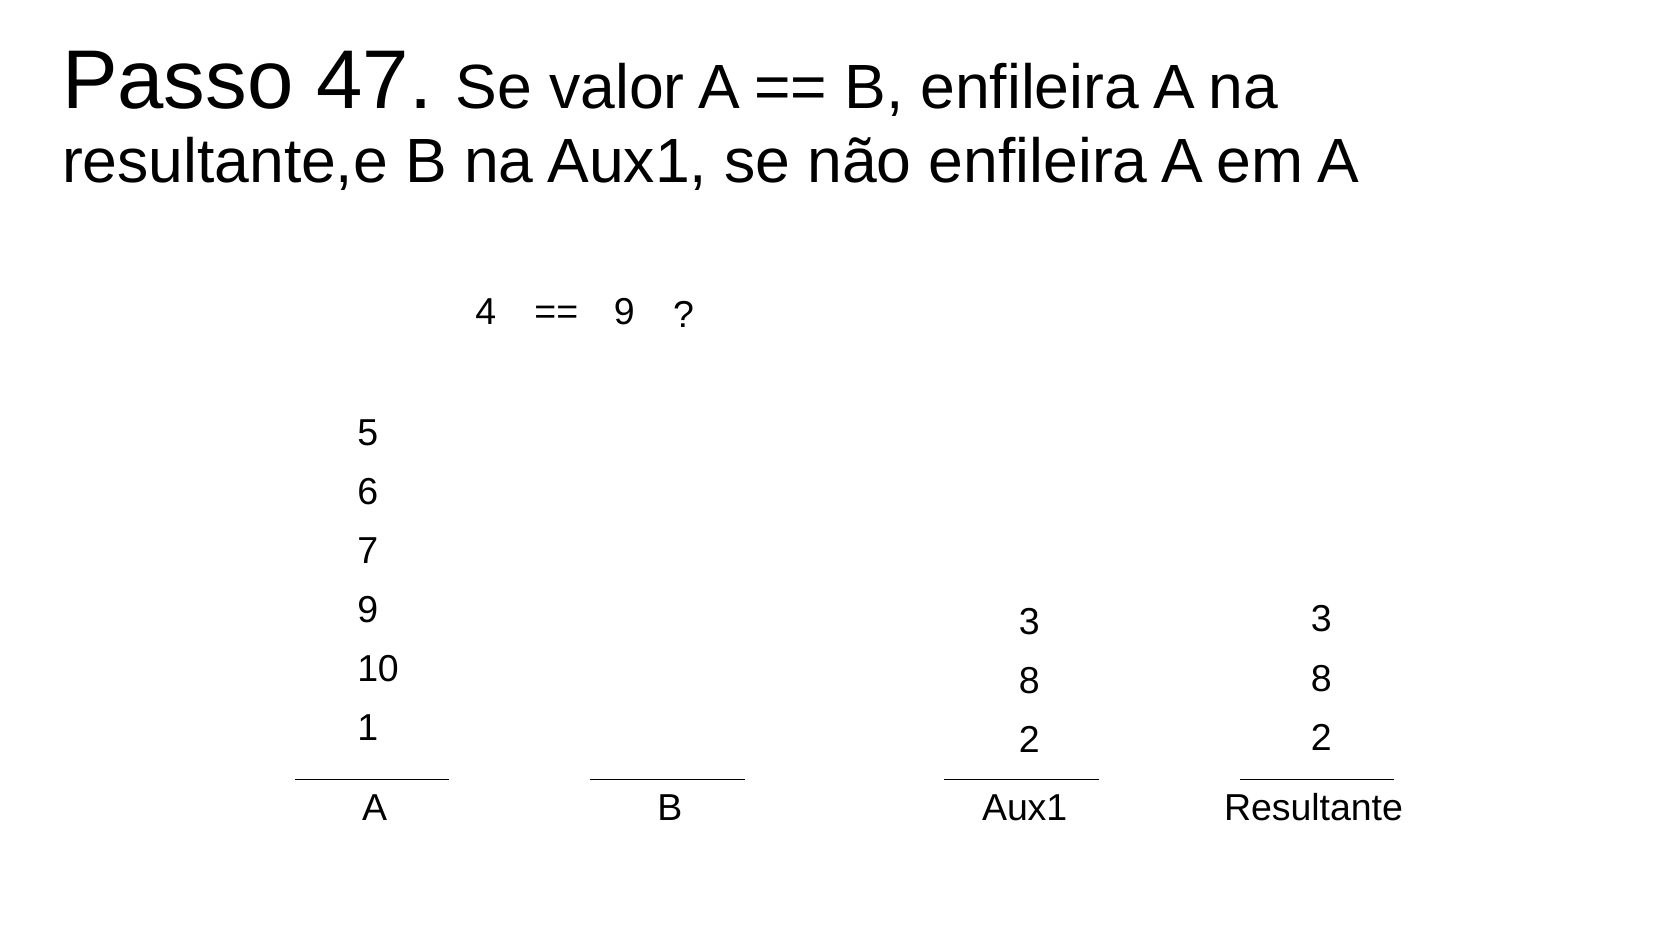

Passo 47. Se valor A == B, enfileira A na resultante,e B na Aux1, se não enfileira A em A
4
==
9
?
5
6
7
9
3
3
10
8
8
1
2
2
A
B
Aux1
Resultante